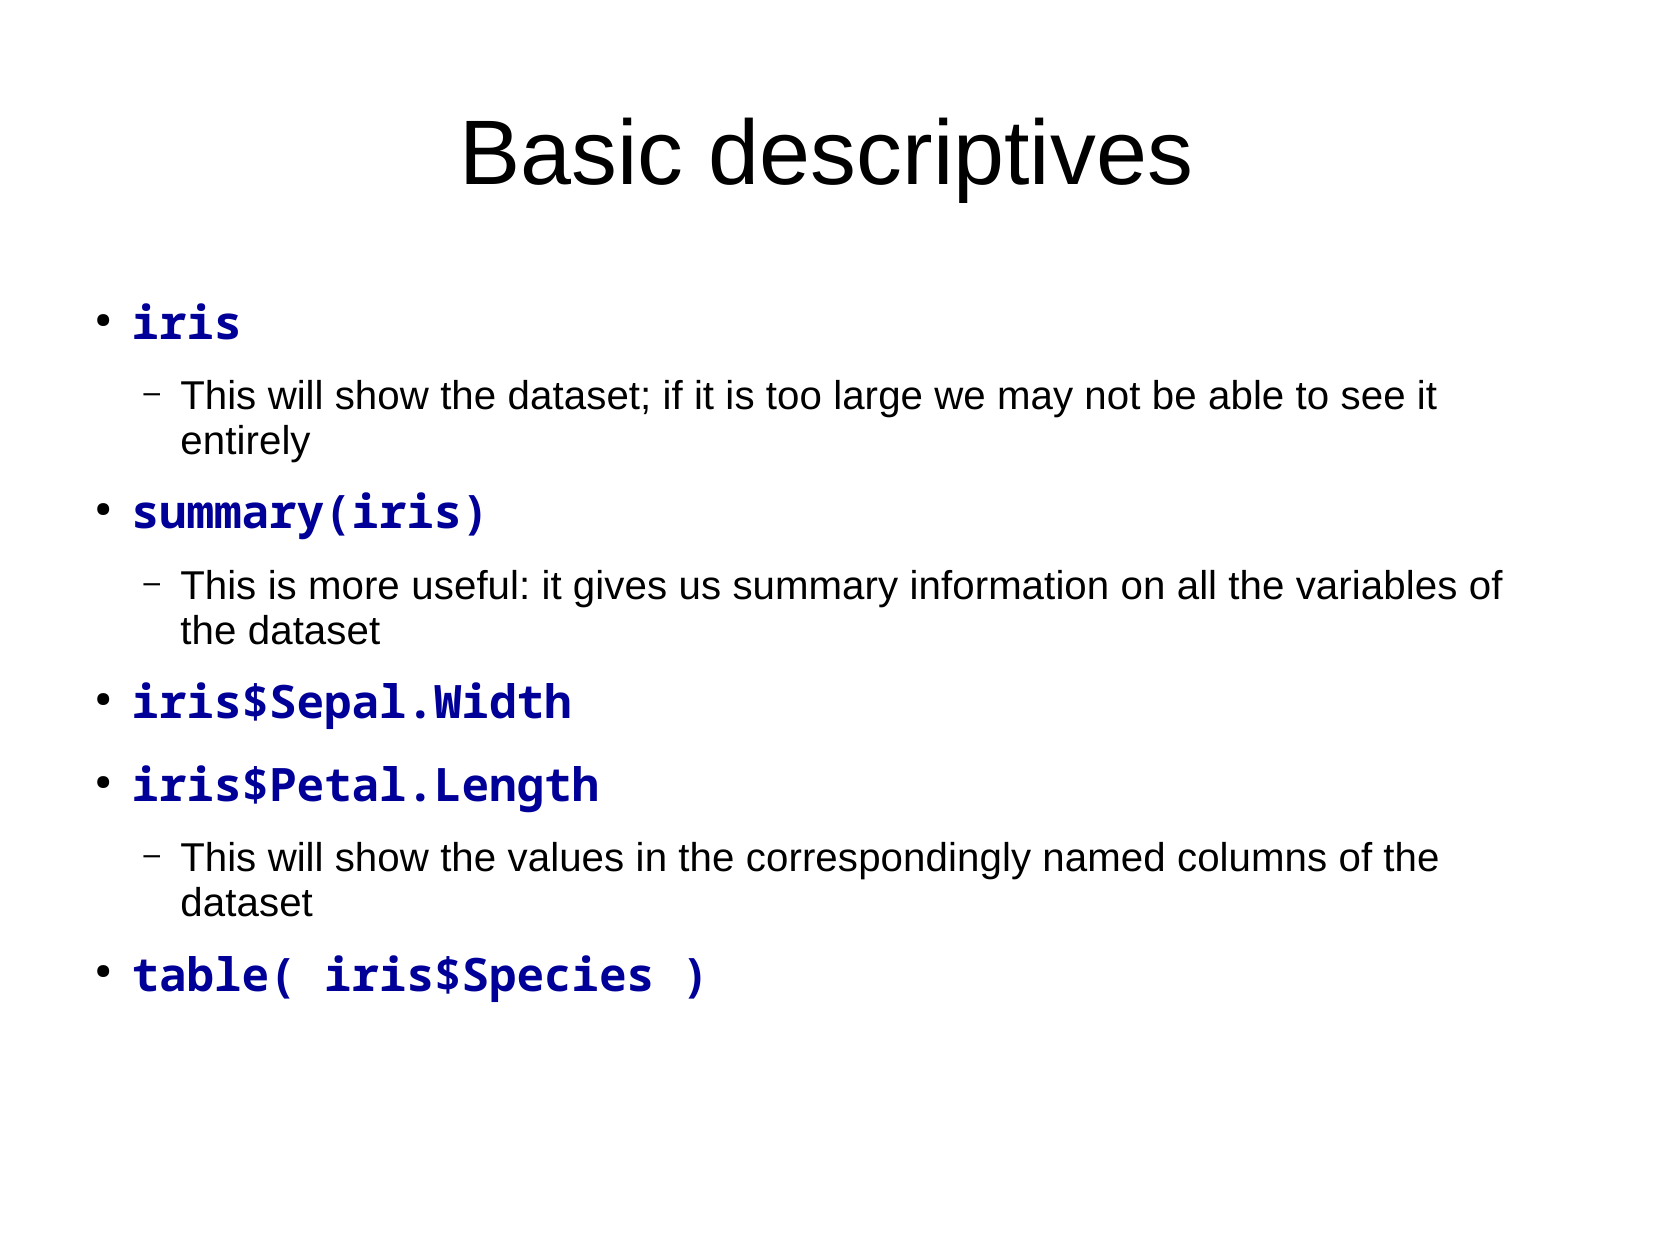

# Basic descriptives
iris
This will show the dataset; if it is too large we may not be able to see it entirely
summary(iris)
This is more useful: it gives us summary information on all the variables of the dataset
iris$Sepal.Width
iris$Petal.Length
This will show the values in the correspondingly named columns of the dataset
table( iris$Species )